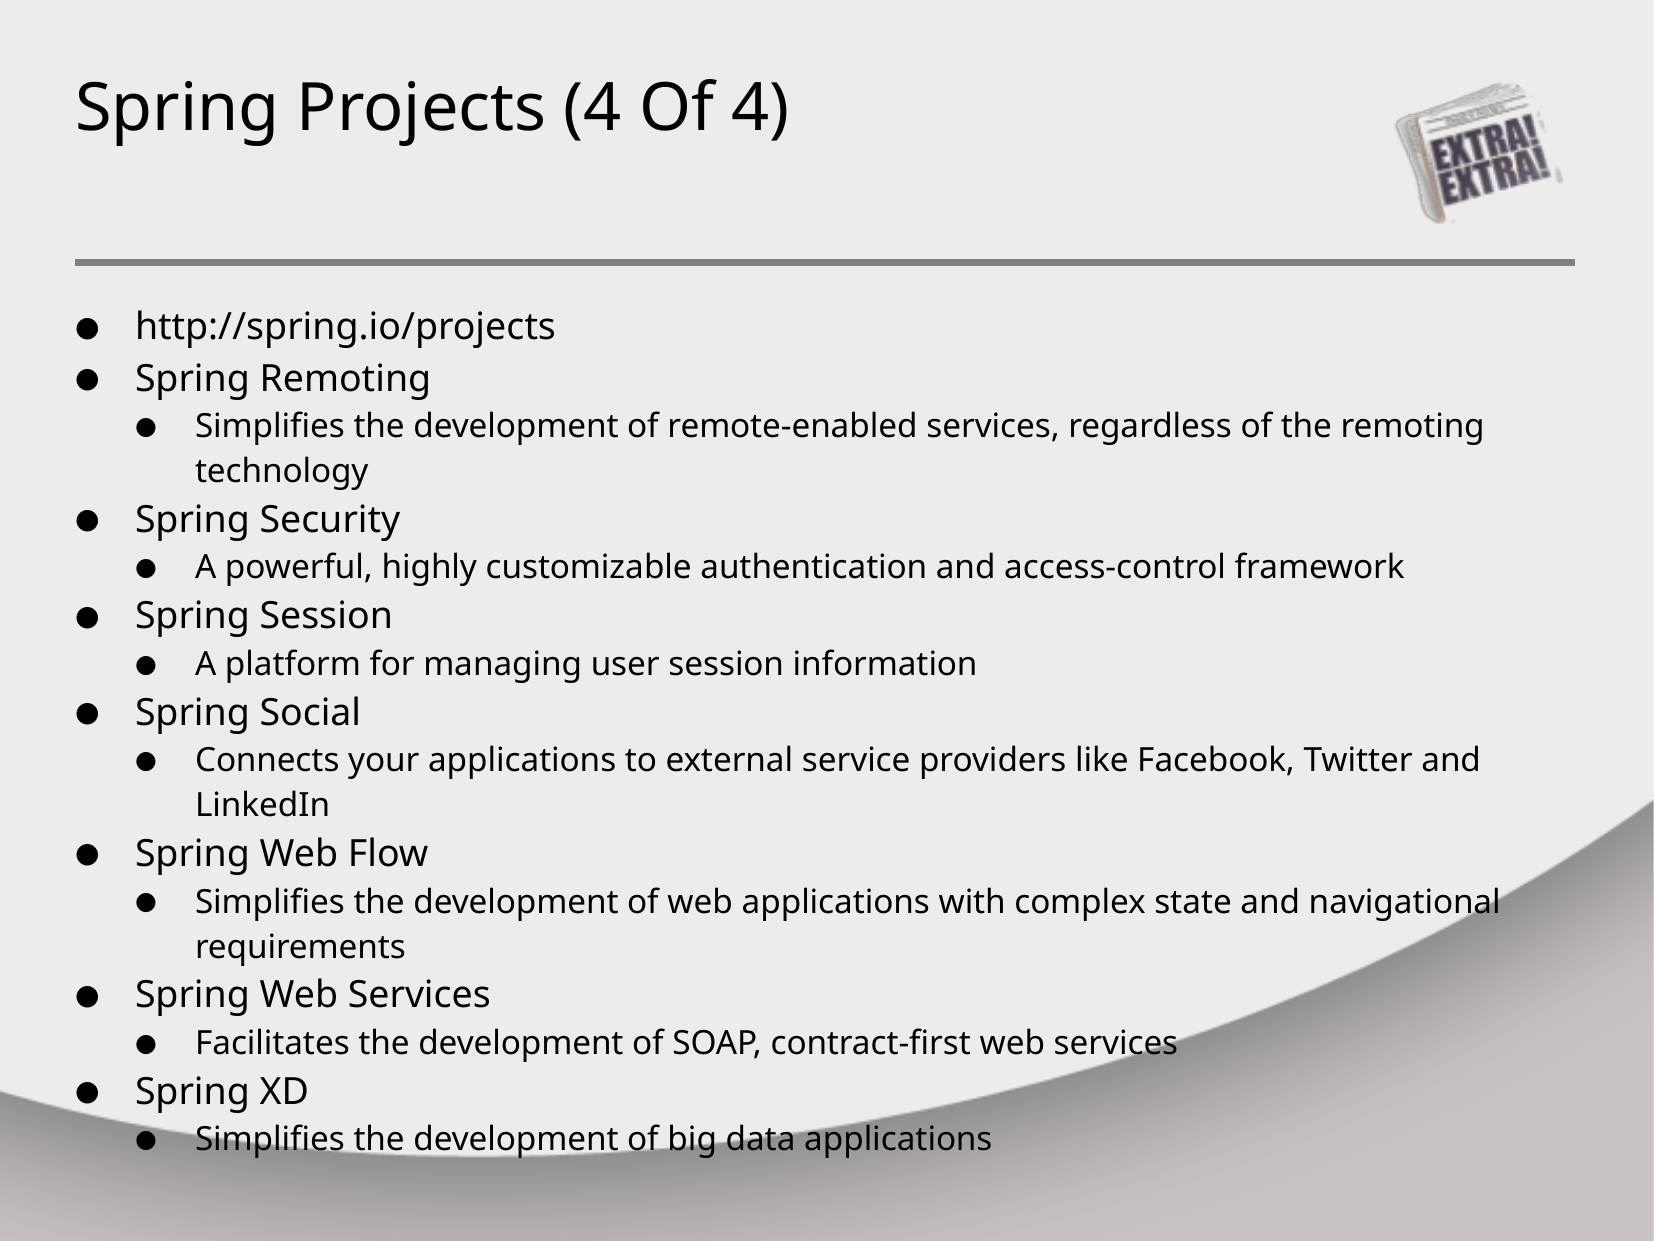

Spring Projects (4 Of 4)
# http://spring.io/projects
Spring Remoting
Simplifies the development of remote-enabled services, regardless of the remoting technology
Spring Security
A powerful, highly customizable authentication and access-control framework
Spring Session
A platform for managing user session information
Spring Social
Connects your applications to external service providers like Facebook, Twitter and LinkedIn
Spring Web Flow
Simplifies the development of web applications with complex state and navigational requirements
Spring Web Services
Facilitates the development of SOAP, contract-first web services
Spring XD
Simplifies the development of big data applications